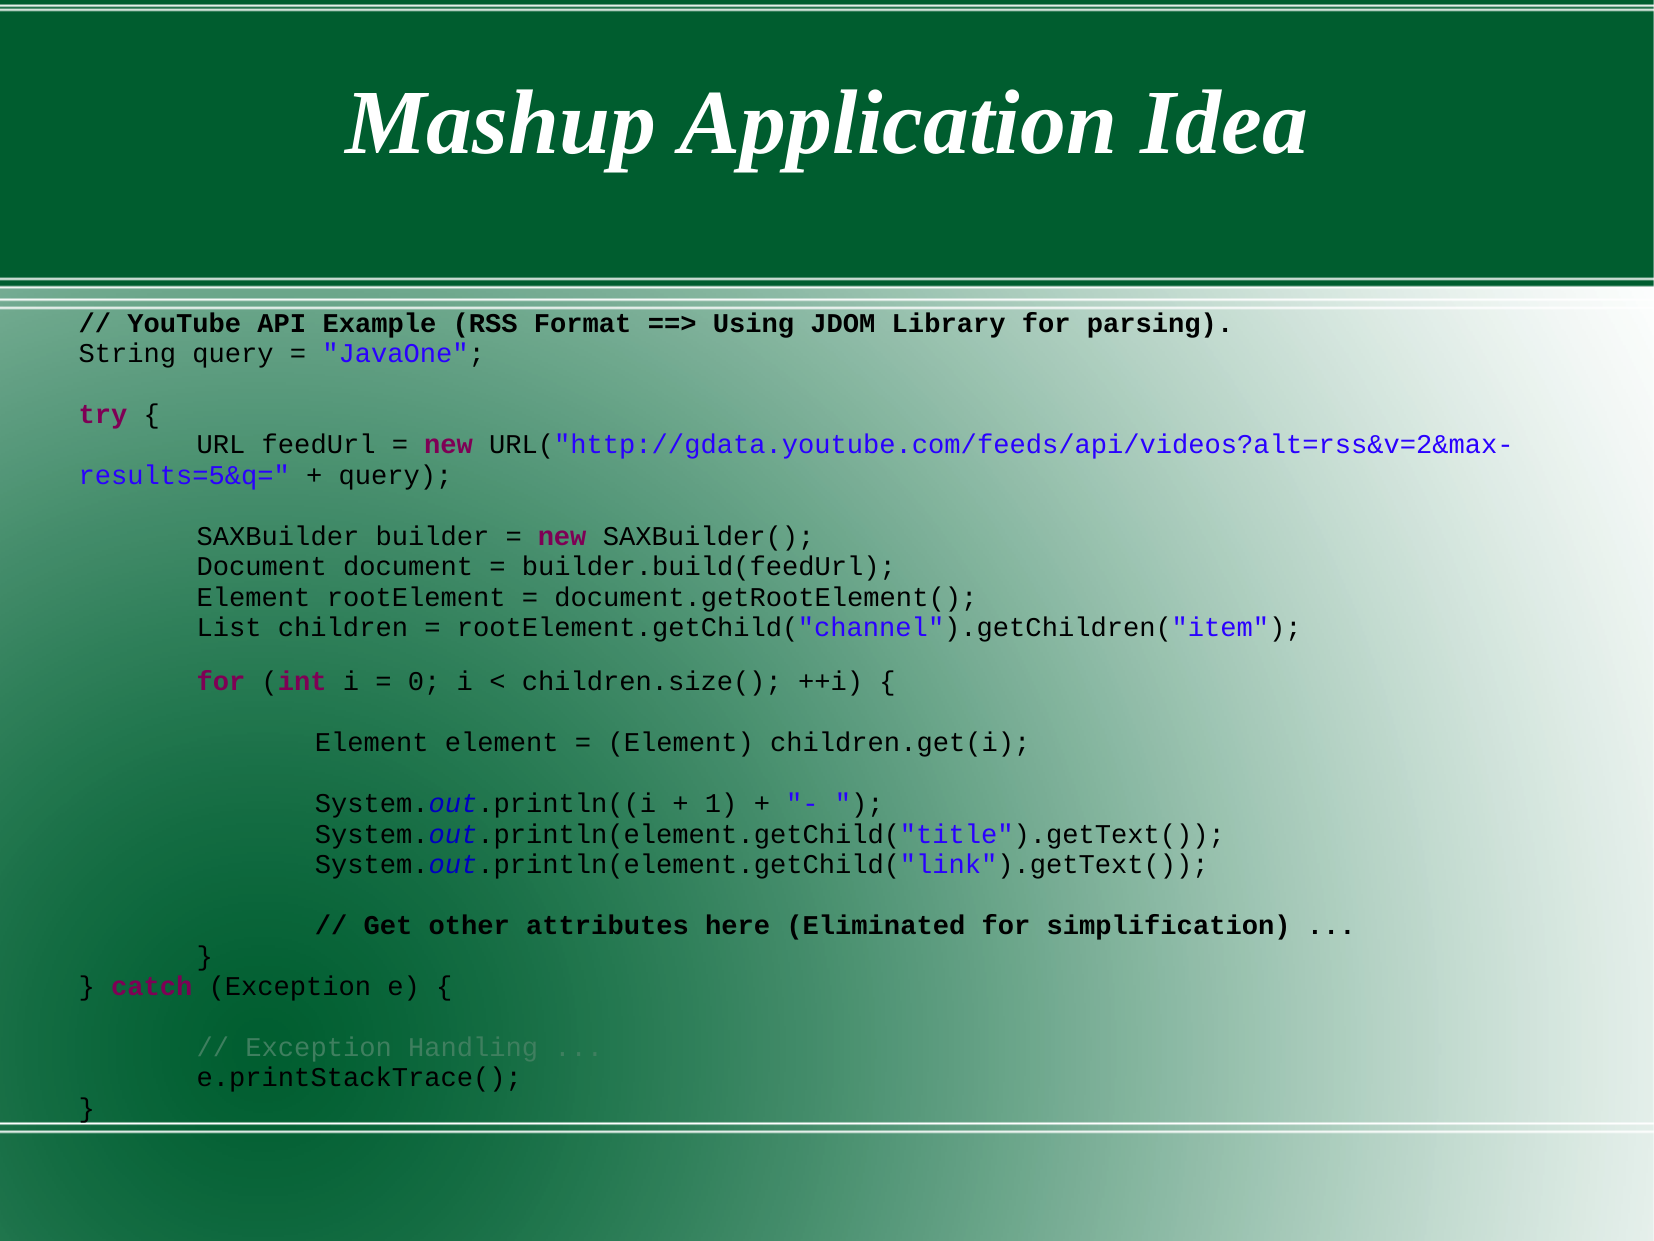

# Mashup Application Idea
// YouTube API Example (RSS Format ==> Using JDOM Library for parsing).
String query = "JavaOne";
try {
	URL feedUrl = new URL("http://gdata.youtube.com/feeds/api/videos?alt=rss&v=2&max-results=5&q=" + query);
	SAXBuilder builder = new SAXBuilder();
	Document document = builder.build(feedUrl);
	Element rootElement = document.getRootElement();
	List children = rootElement.getChild("channel").getChildren("item");
	for (int i = 0; i < children.size(); ++i) {
		Element element = (Element) children.get(i);
		System.out.println((i + 1) + "- ");
		System.out.println(element.getChild("title").getText());
		System.out.println(element.getChild("link").getText());
		// Get other attributes here (Eliminated for simplification) ...
	}
} catch (Exception e) {
	// Exception Handling ...
	e.printStackTrace();
}